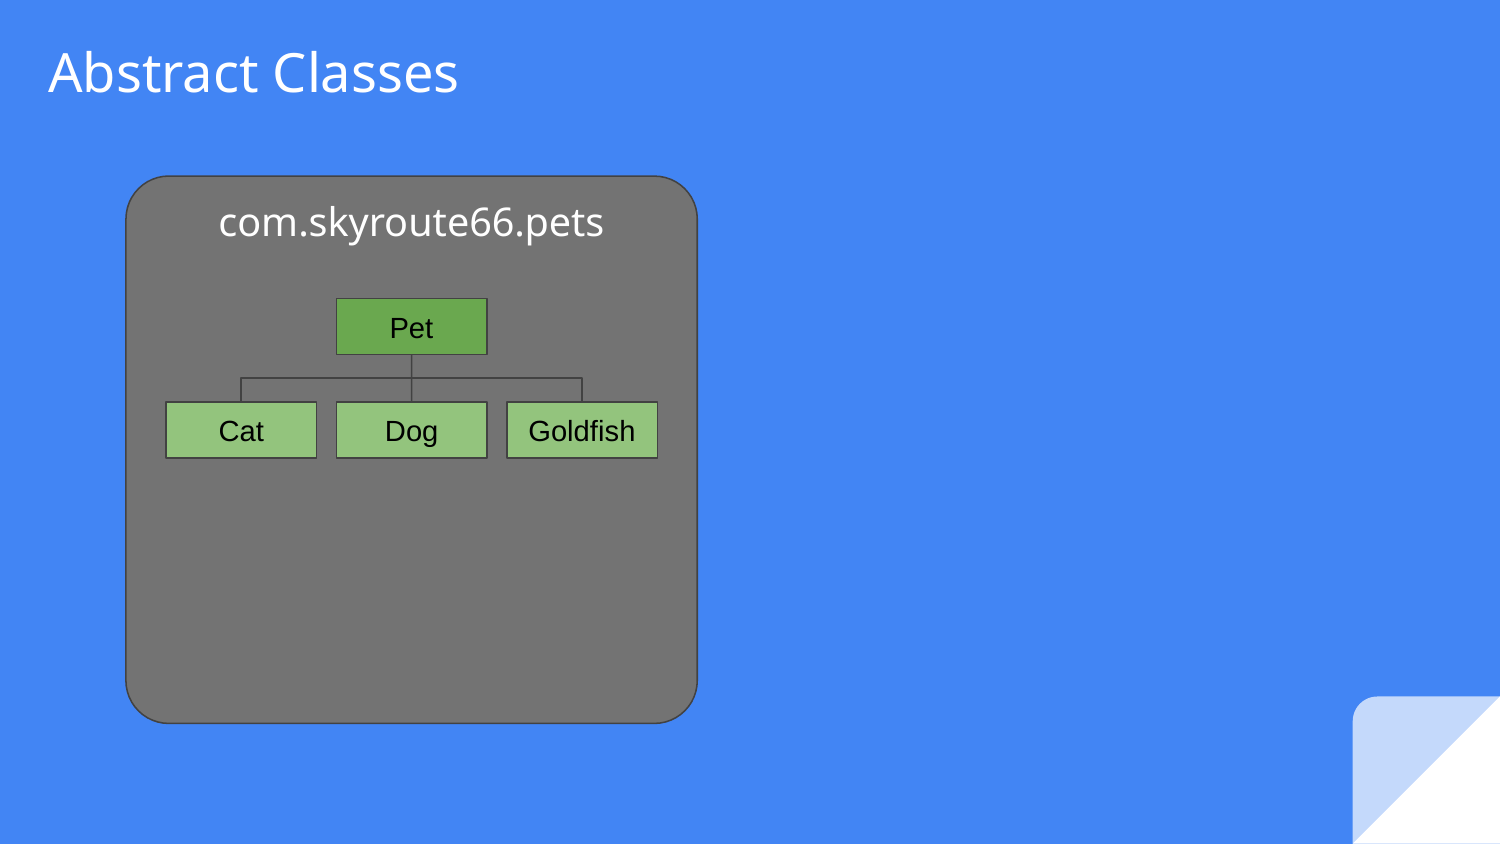

# Abstract Classes
com.skyroute66.pets
Pet
Cat
Dog
Goldfish